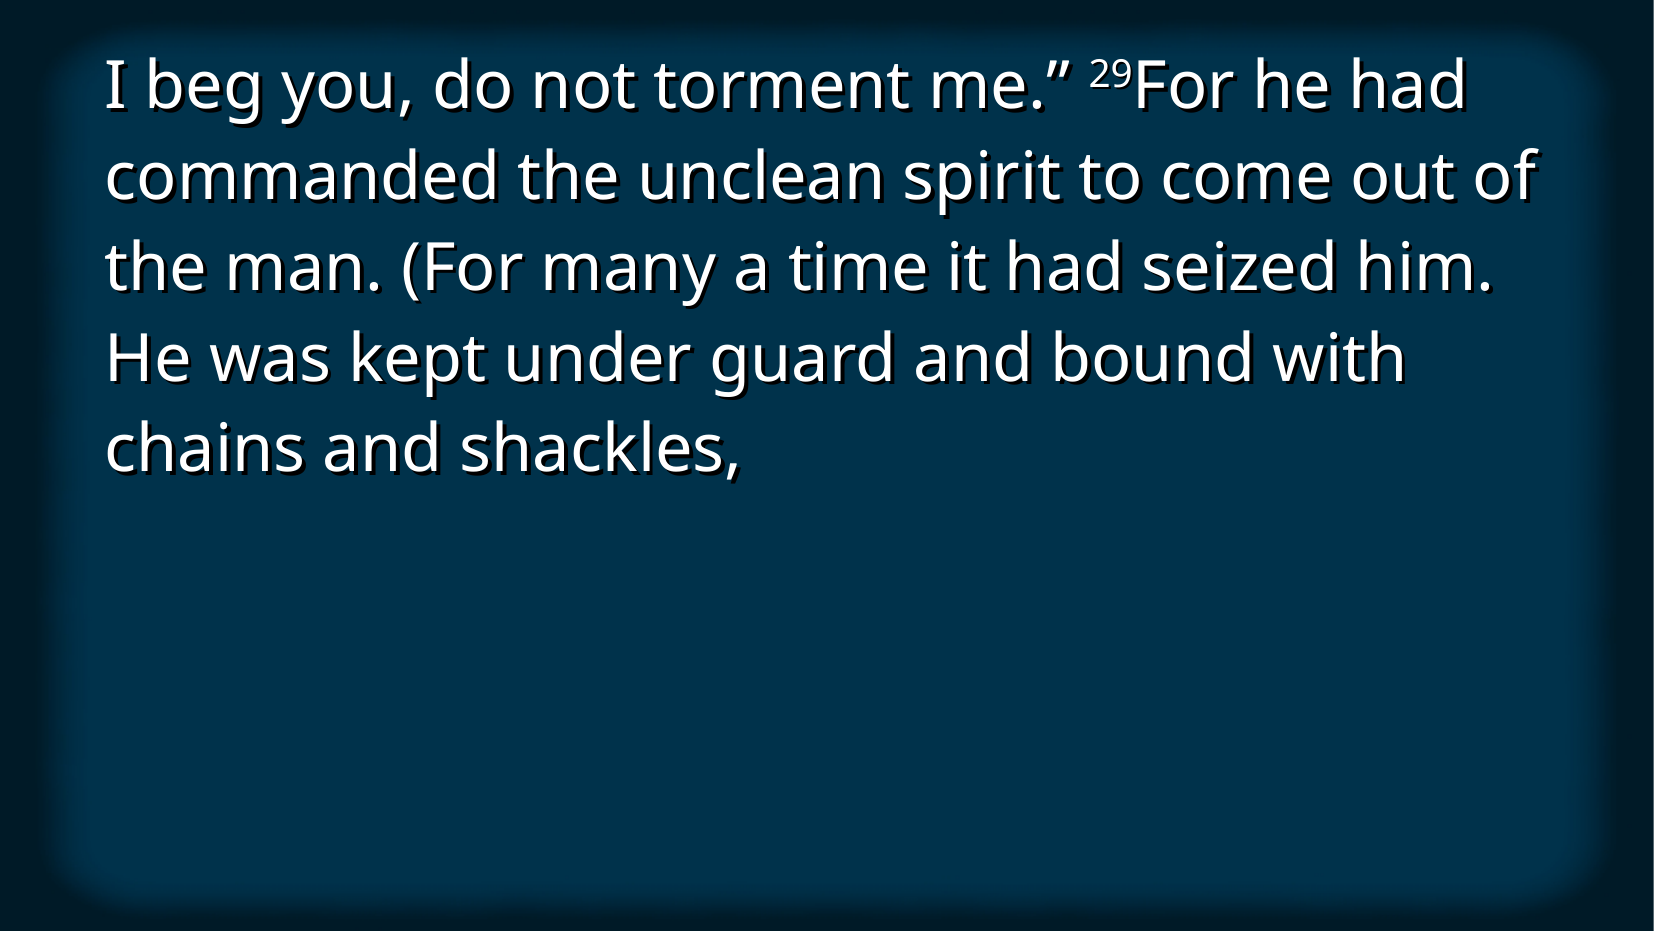

I beg you, do not torment me.” 29For he had commanded the unclean spirit to come out of the man. (For many a time it had seized him. He was kept under guard and bound with chains and shackles,